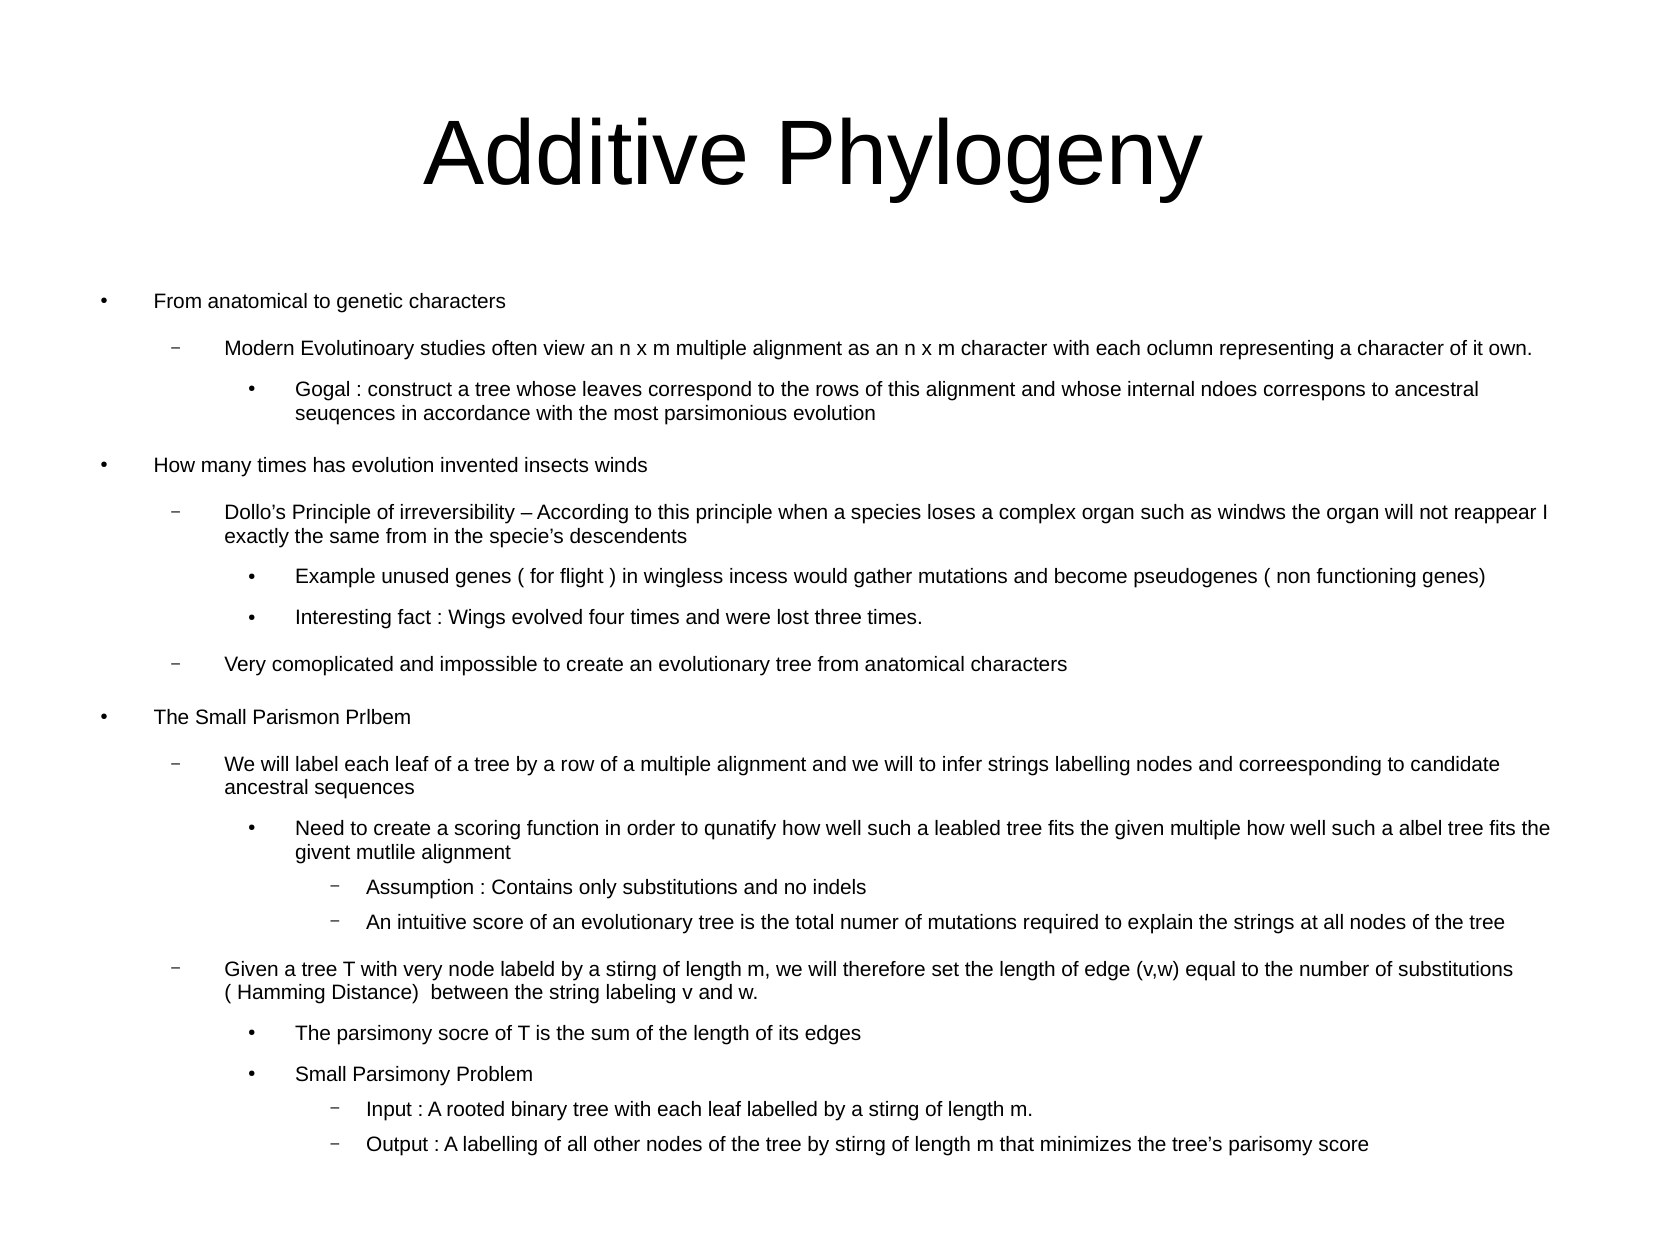

# Additive Phylogeny
From anatomical to genetic characters
Modern Evolutinoary studies often view an n x m multiple alignment as an n x m character with each oclumn representing a character of it own.
Gogal : construct a tree whose leaves correspond to the rows of this alignment and whose internal ndoes correspons to ancestral seuqences in accordance with the most parsimonious evolution
How many times has evolution invented insects winds
Dollo’s Principle of irreversibility – According to this principle when a species loses a complex organ such as windws the organ will not reappear I exactly the same from in the specie’s descendents
Example unused genes ( for flight ) in wingless incess would gather mutations and become pseudogenes ( non functioning genes)
Interesting fact : Wings evolved four times and were lost three times.
Very comoplicated and impossible to create an evolutionary tree from anatomical characters
The Small Parismon Prlbem
We will label each leaf of a tree by a row of a multiple alignment and we will to infer strings labelling nodes and correesponding to candidate ancestral sequences
Need to create a scoring function in order to qunatify how well such a leabled tree fits the given multiple how well such a albel tree fits the givent mutlile alignment
Assumption : Contains only substitutions and no indels
An intuitive score of an evolutionary tree is the total numer of mutations required to explain the strings at all nodes of the tree
Given a tree T with very node labeld by a stirng of length m, we will therefore set the length of edge (v,w) equal to the number of substitutions ( Hamming Distance) between the string labeling v and w.
The parsimony socre of T is the sum of the length of its edges
Small Parsimony Problem
Input : A rooted binary tree with each leaf labelled by a stirng of length m.
Output : A labelling of all other nodes of the tree by stirng of length m that minimizes the tree’s parisomy score